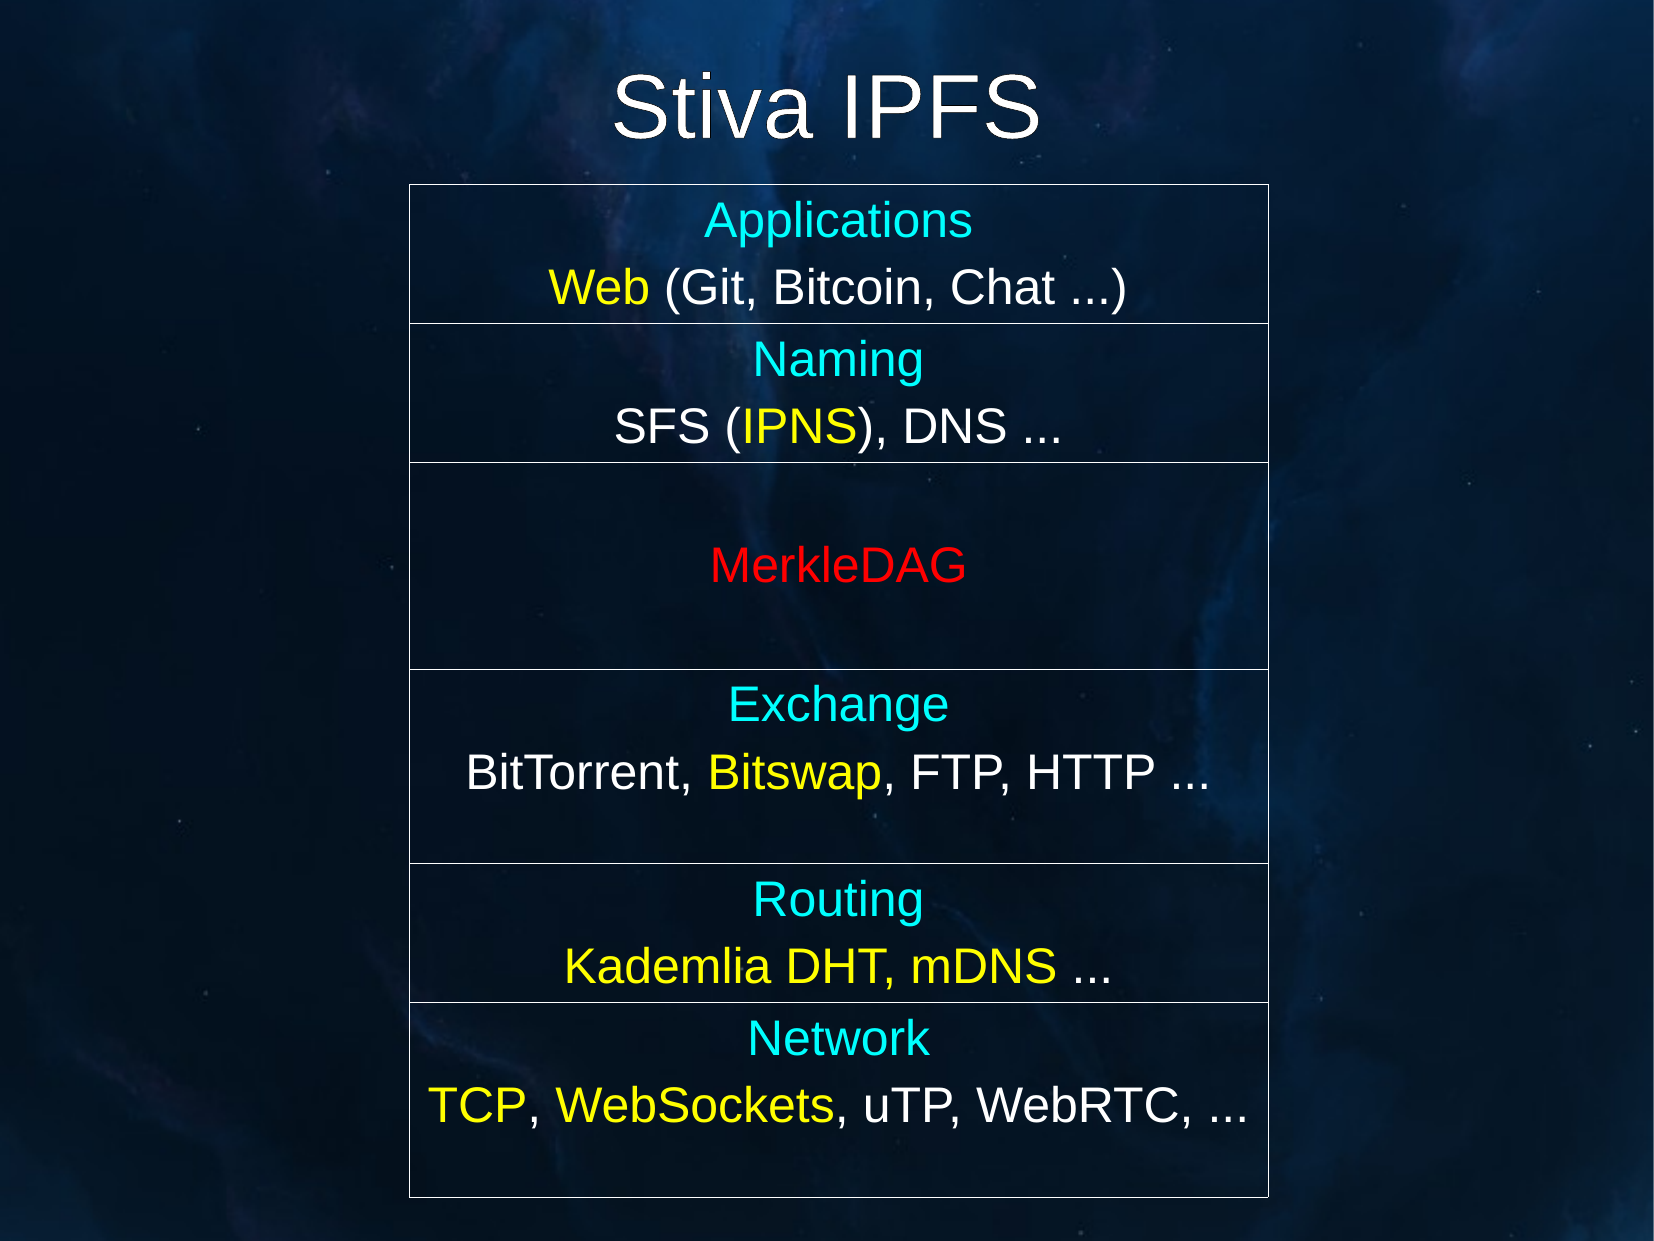

# Stiva IPFS
| Applications Web (Git, Bitcoin, Chat ...) |
| --- |
| Naming SFS (IPNS), DNS ... |
| MerkleDAG |
| Exchange BitTorrent, Bitswap, FTP, HTTP ... |
| Routing Kademlia DHT, mDNS ... |
| Network TCP, WebSockets, uTP, WebRTC, ... |